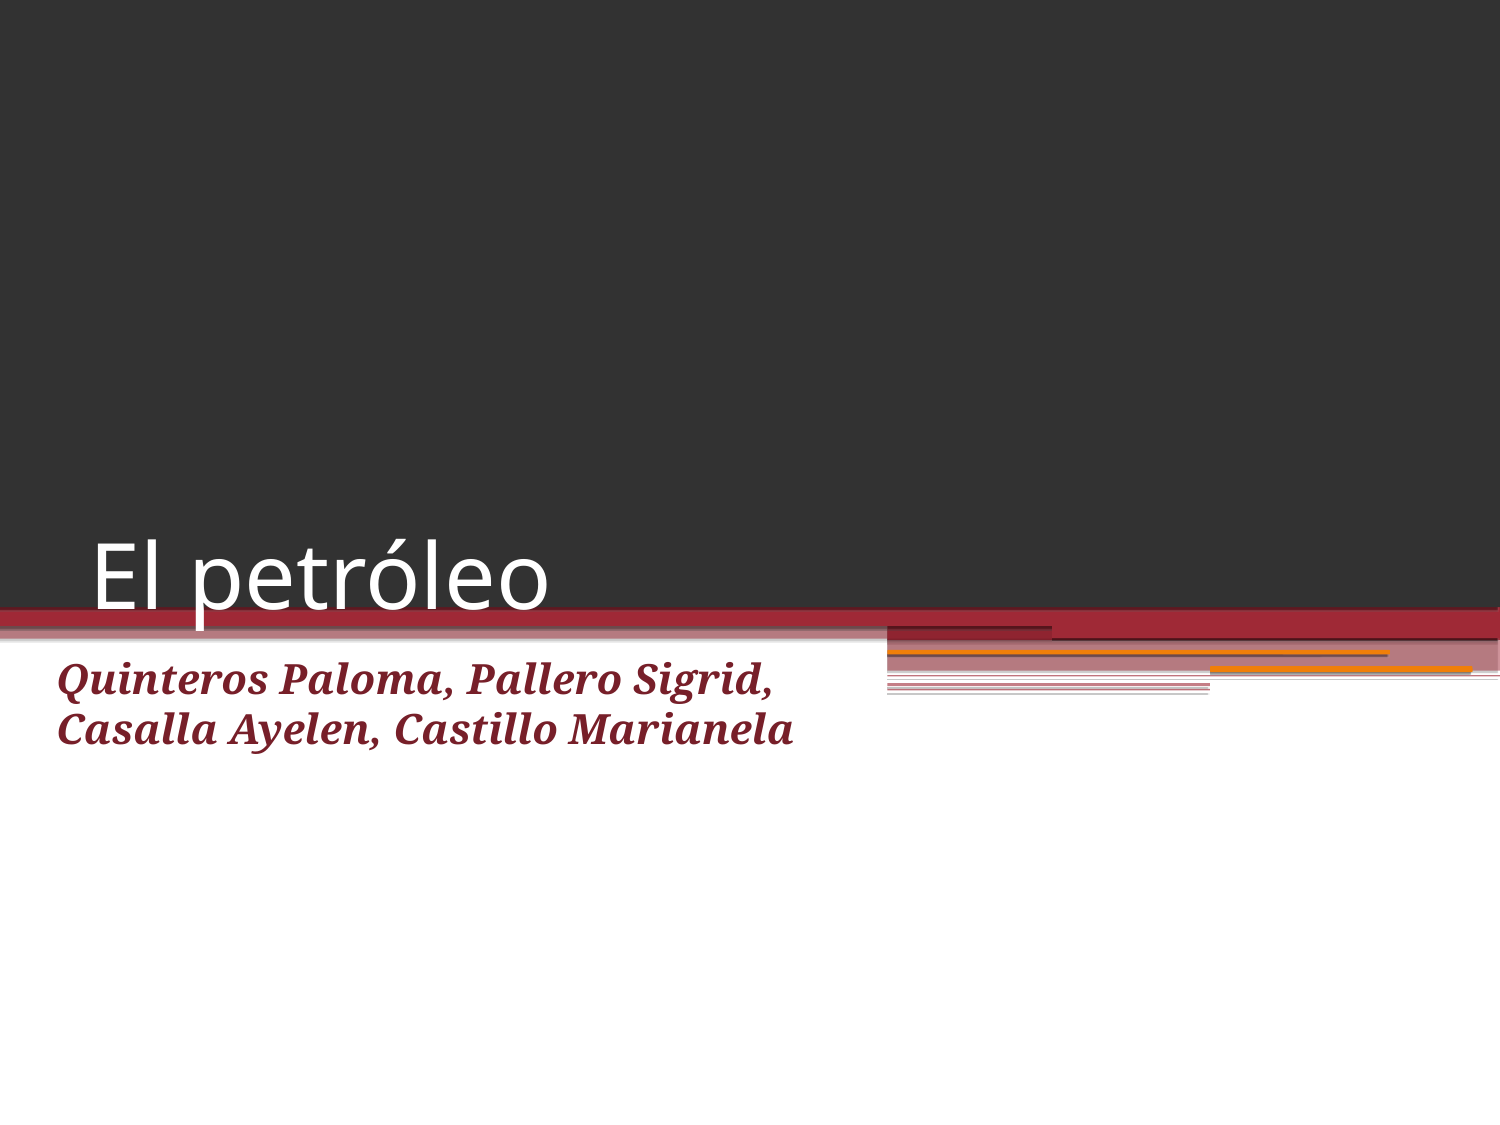

# El petróleo
Quinteros Paloma, Pallero Sigrid, Casalla Ayelen, Castillo Marianela